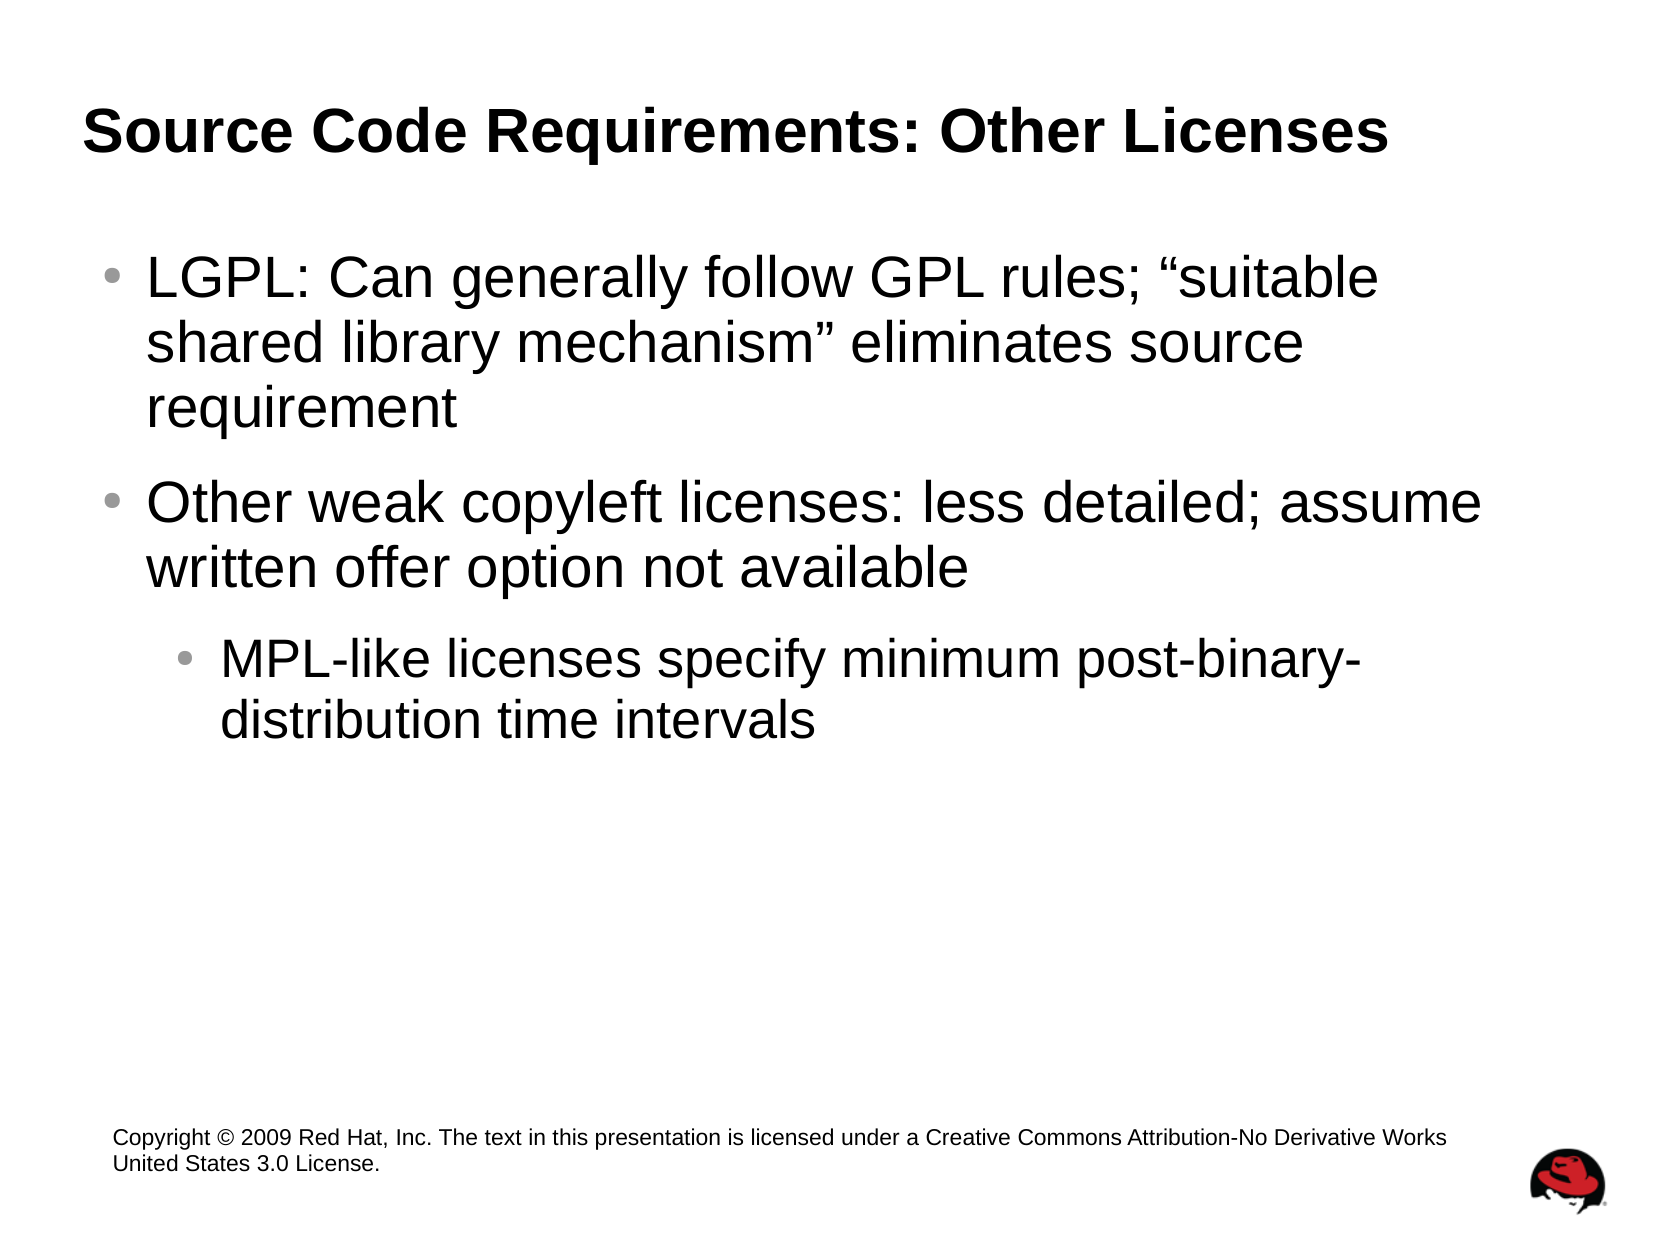

# Source Code Requirements: Other Licenses
LGPL: Can generally follow GPL rules; “suitable shared library mechanism” eliminates source requirement
Other weak copyleft licenses: less detailed; assume written offer option not available
MPL-like licenses specify minimum post-binary-distribution time intervals